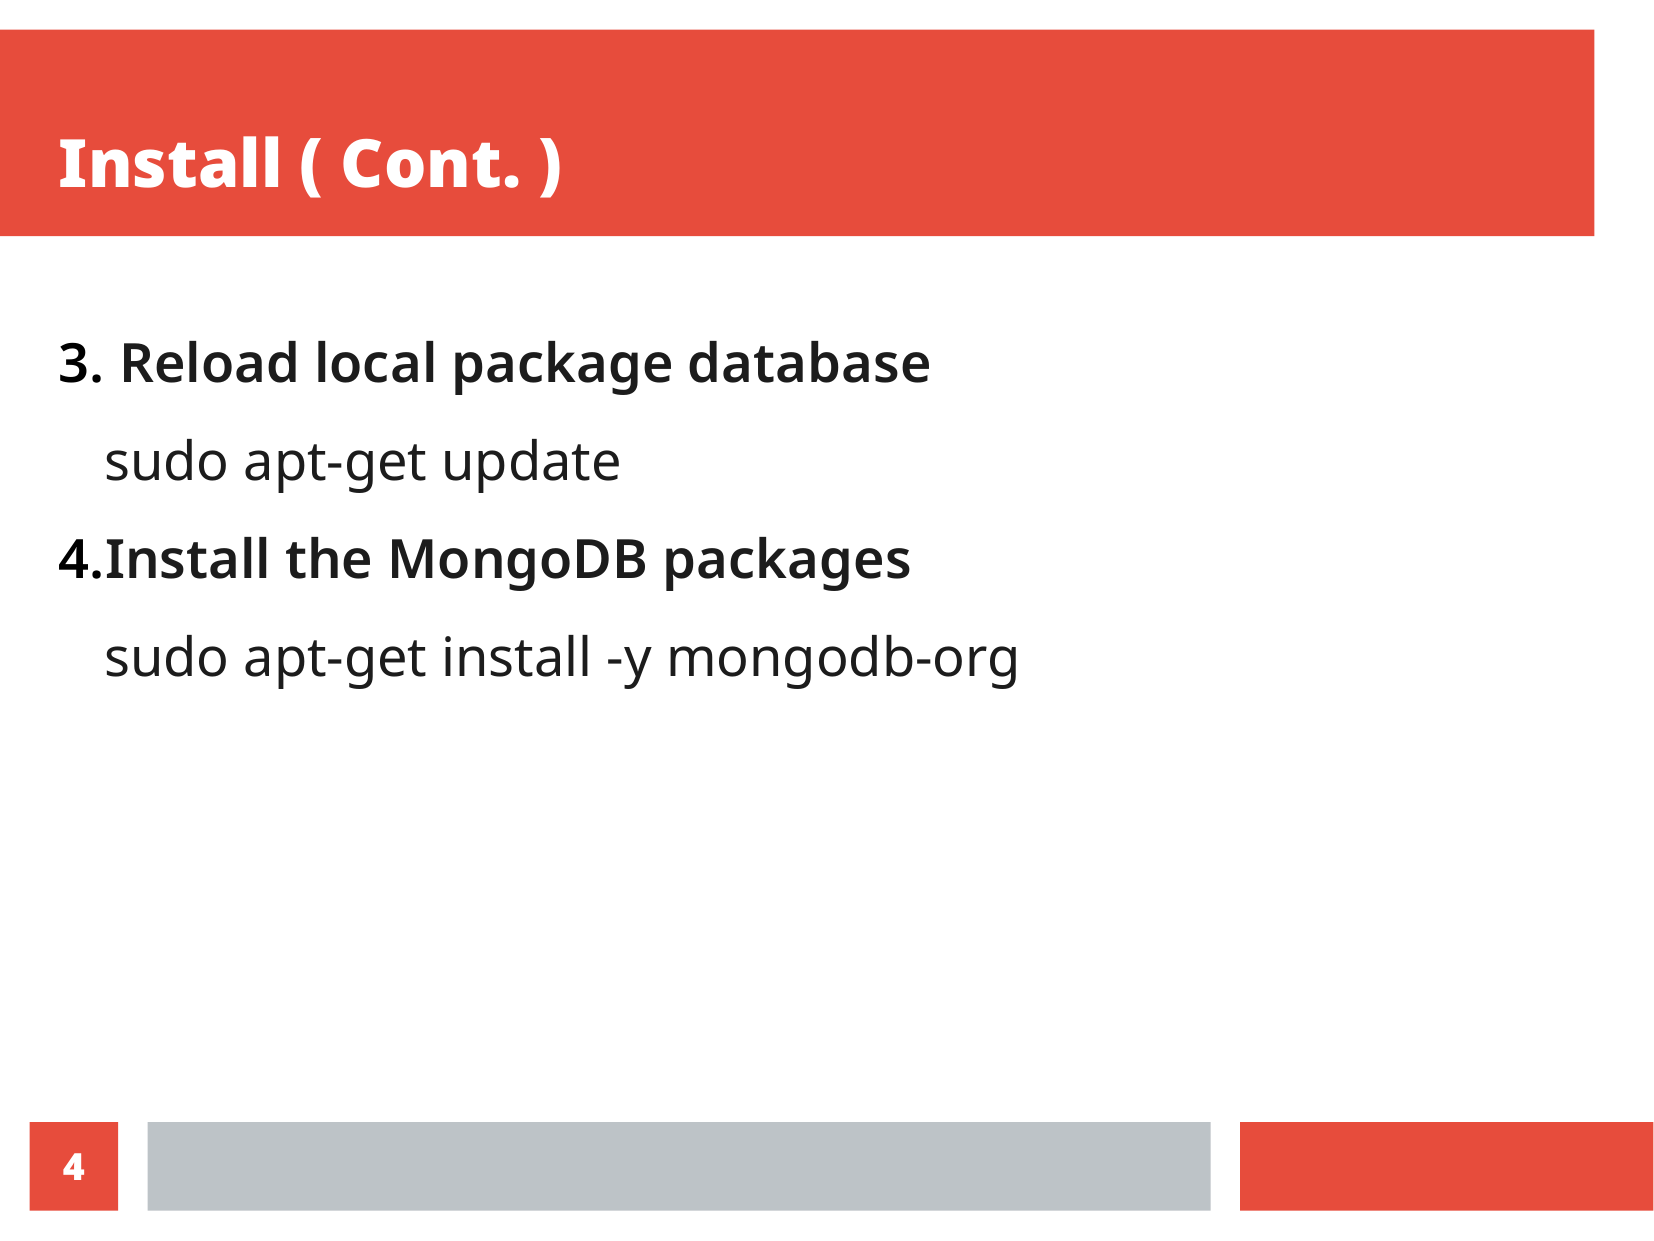

# Install ( Cont. )
 Reload local package database
sudo apt-get update
Install the MongoDB packages
sudo apt-get install -y mongodb-org
4